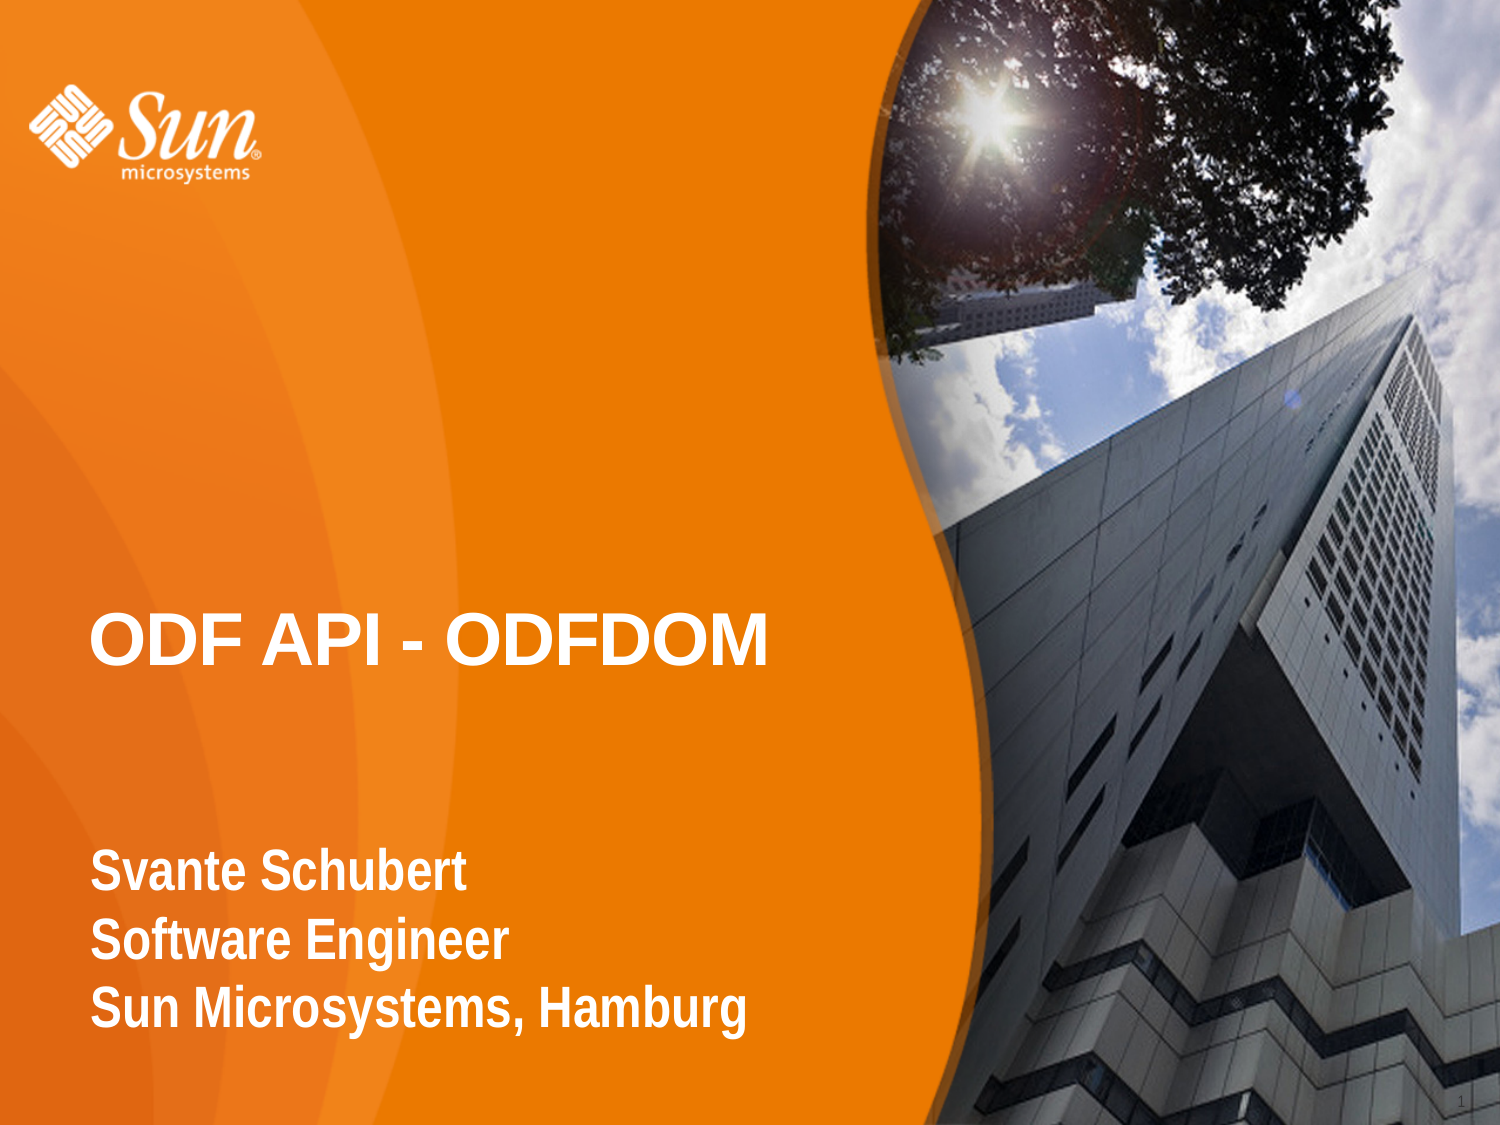

# ODF API - ODFDOM
Svante Schubert
Software Engineer
Sun Microsystems, Hamburg